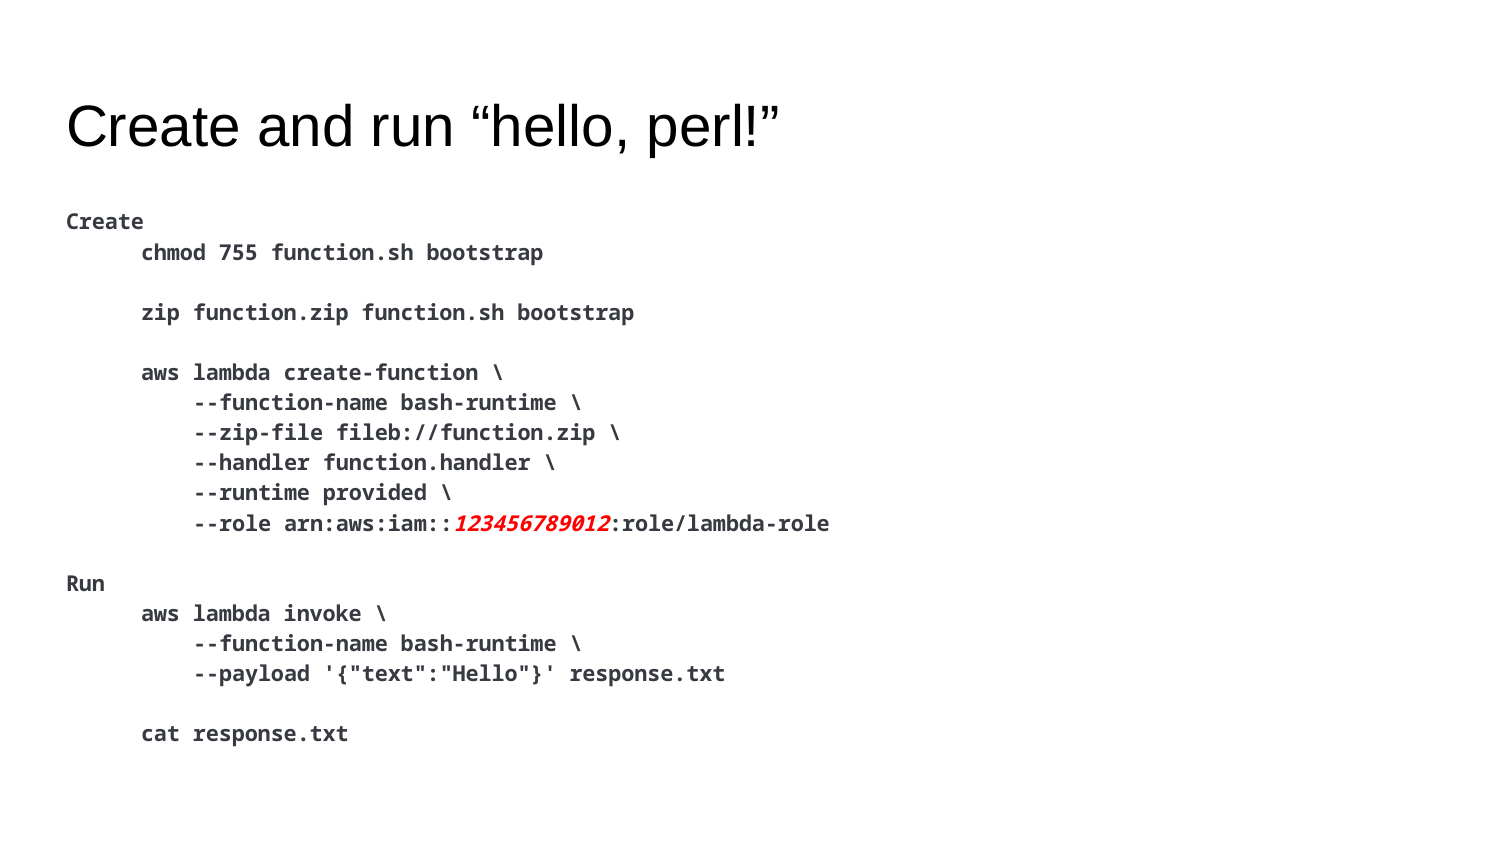

# Create and run “hello, perl!”
Create
chmod 755 function.sh bootstrap
zip function.zip function.sh bootstrap
aws lambda create-function \
 --function-name bash-runtime \
 --zip-file fileb://function.zip \
 --handler function.handler \
 --runtime provided \
 --role arn:aws:iam::123456789012:role/lambda-role
Run
aws lambda invoke \
 --function-name bash-runtime \
 --payload '{"text":"Hello"}' response.txt
cat response.txt